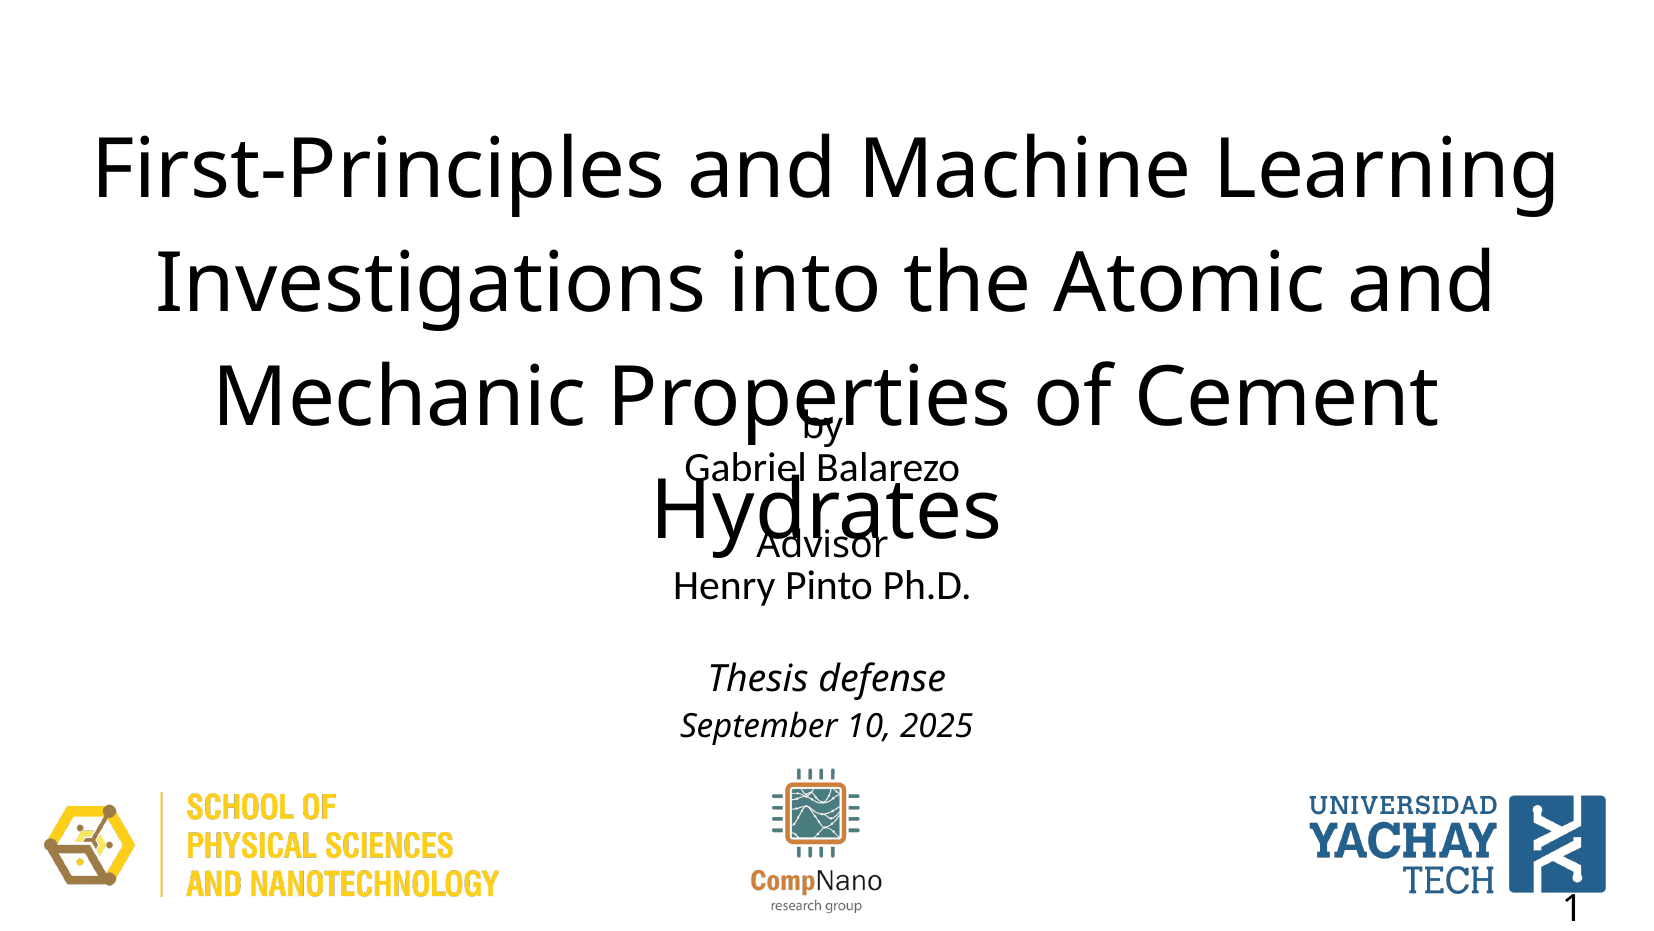

First-Principles and Machine Learning Investigations into the Atomic and Mechanic Properties of Cement Hydrates
by
Gabriel Balarezo
Advisor
Henry Pinto Ph.D.
Thesis defense
September 10, 2025